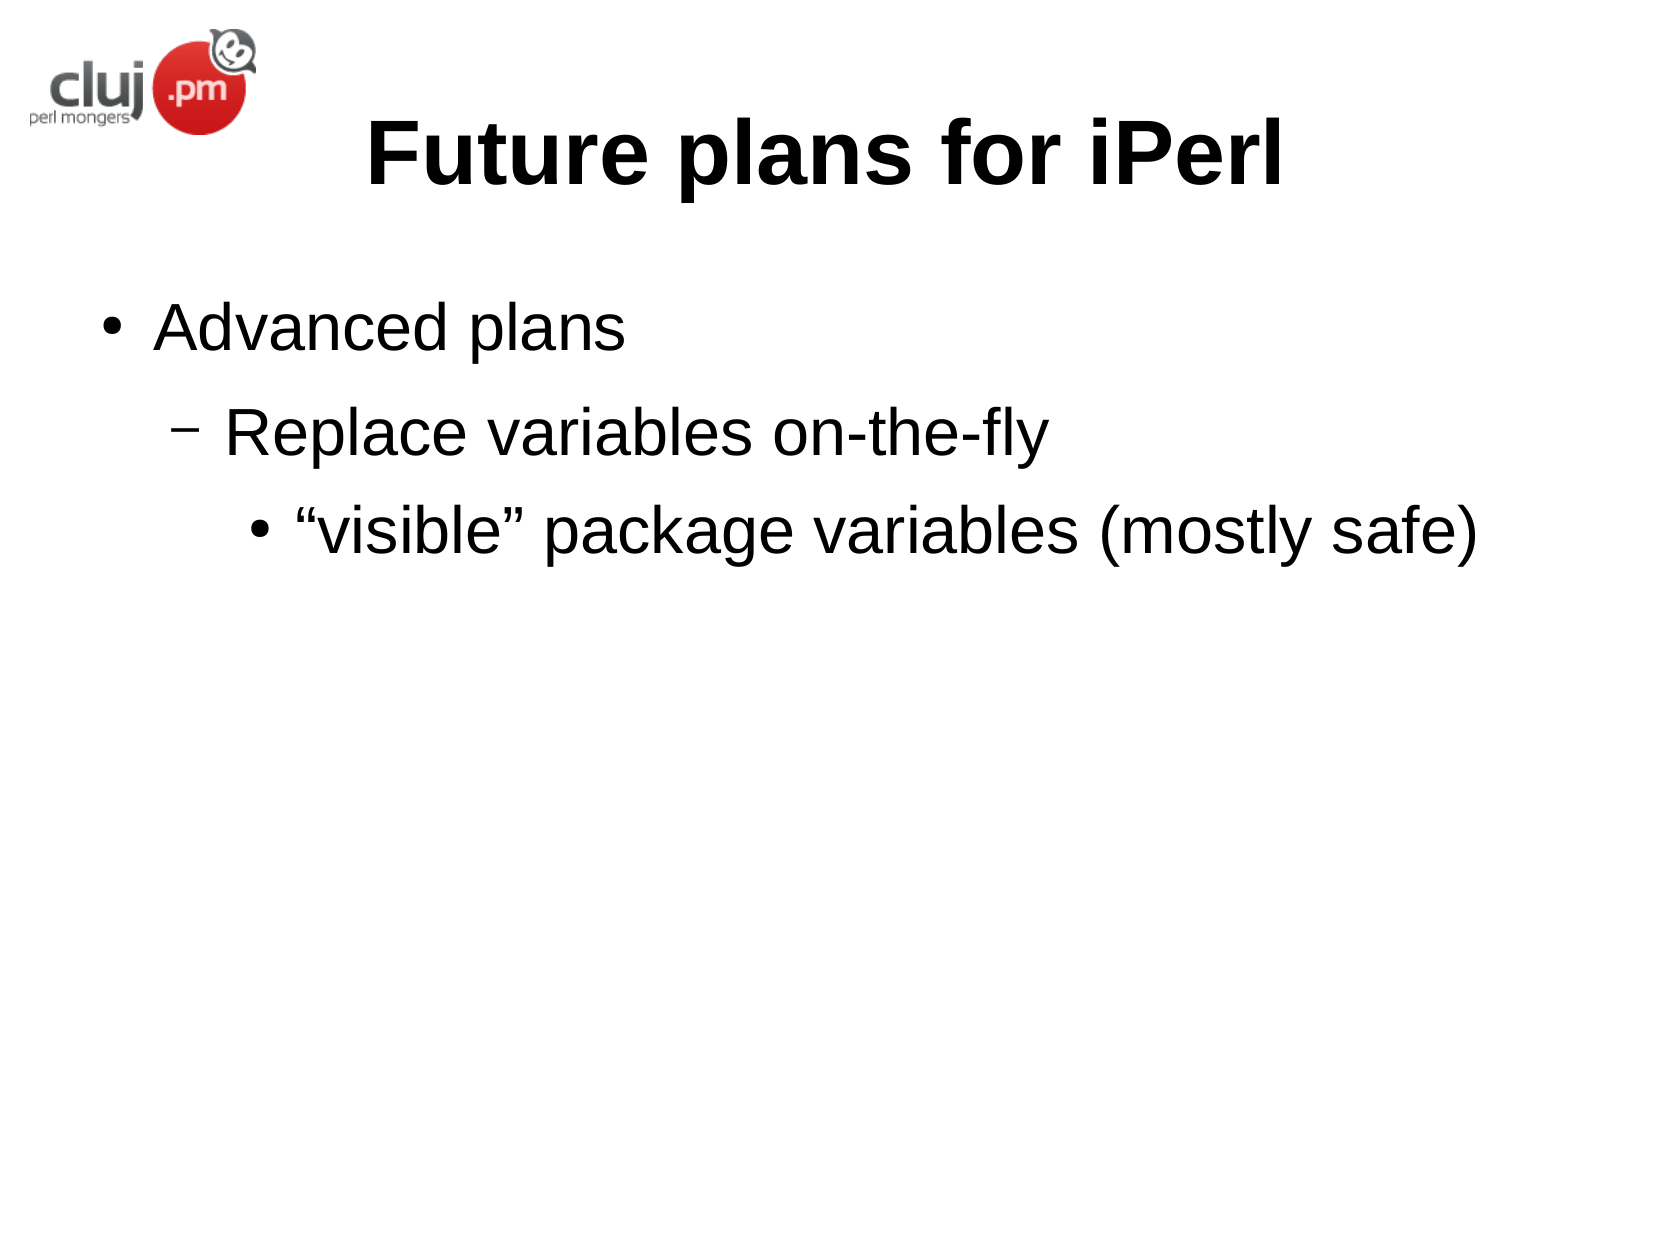

# Future plans for iPerl
Advanced plans
Replace variables on-the-fly
“visible” package variables (mostly safe)